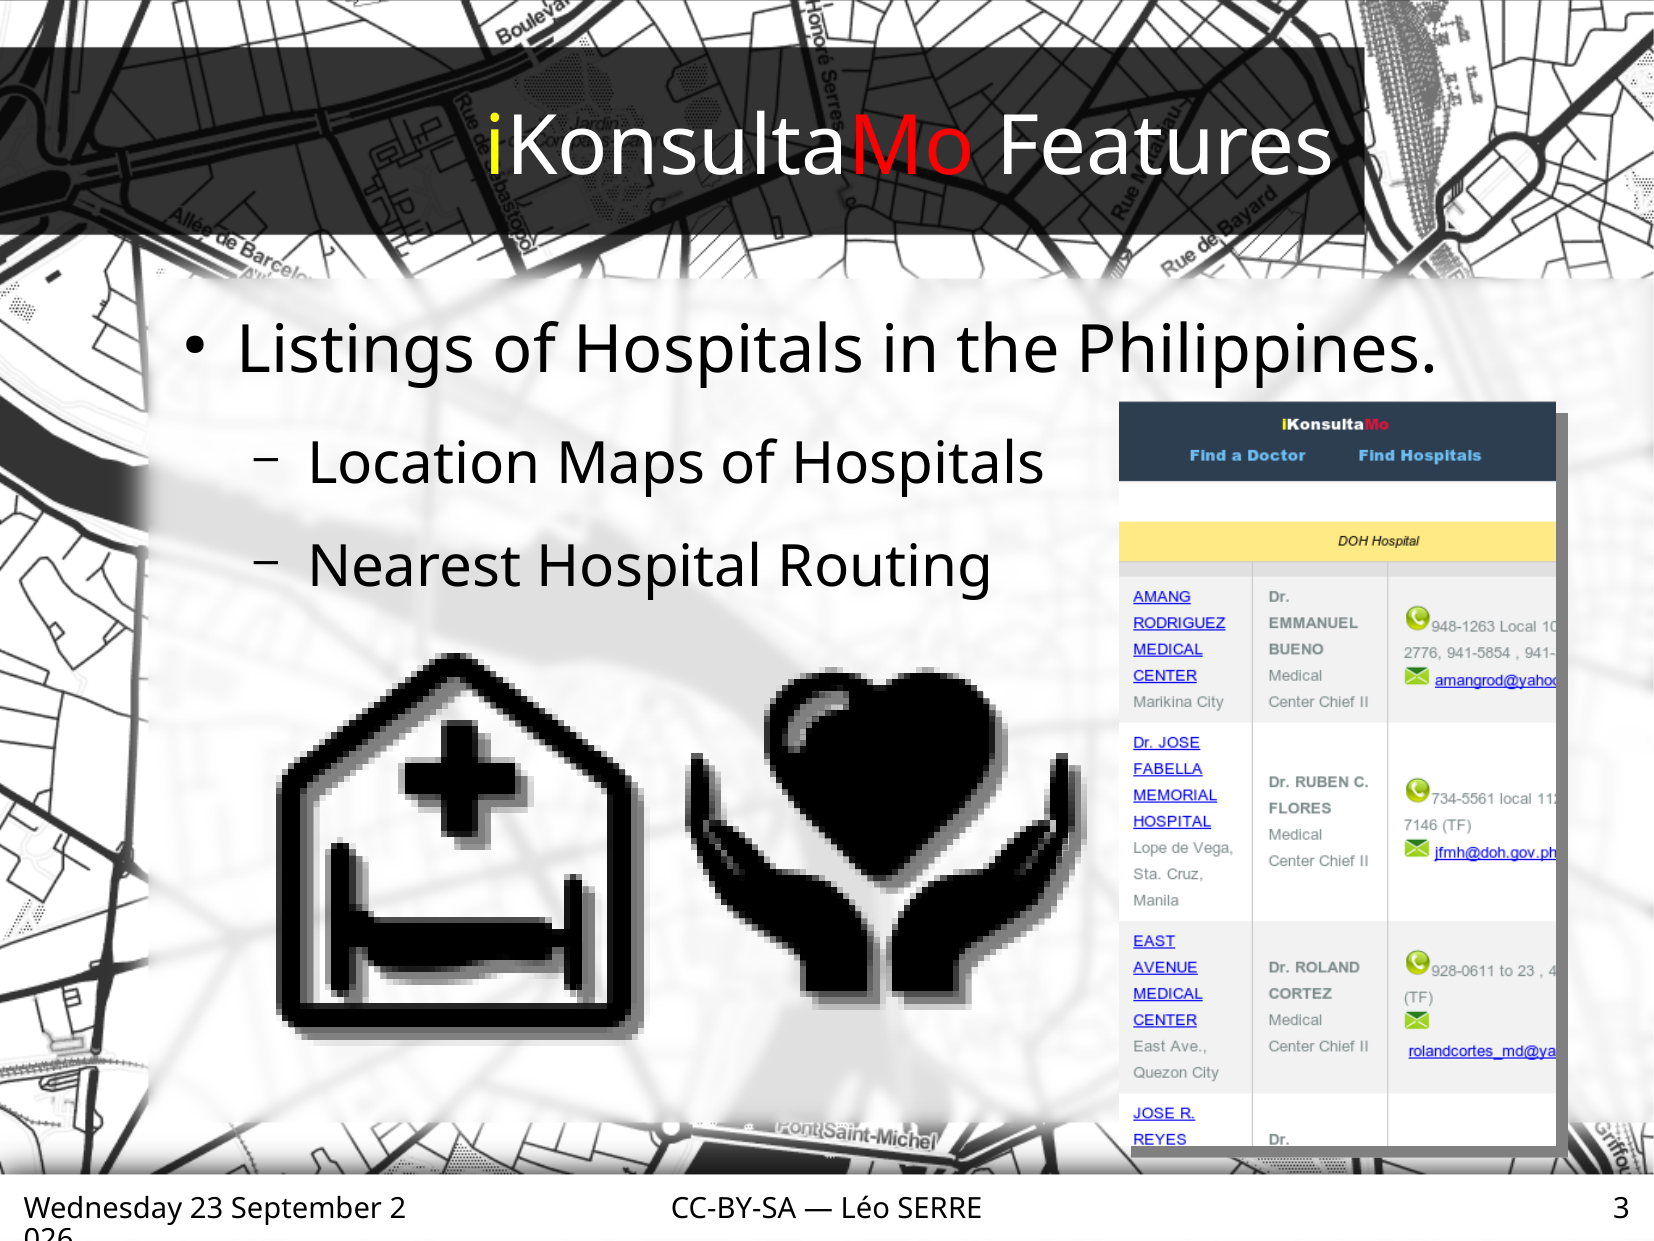

# iKonsultaMo Features
Listings of Hospitals in the Philippines.
Location Maps of Hospitals
Nearest Hospital Routing
CC-BY-SA — Léo SERRE
3